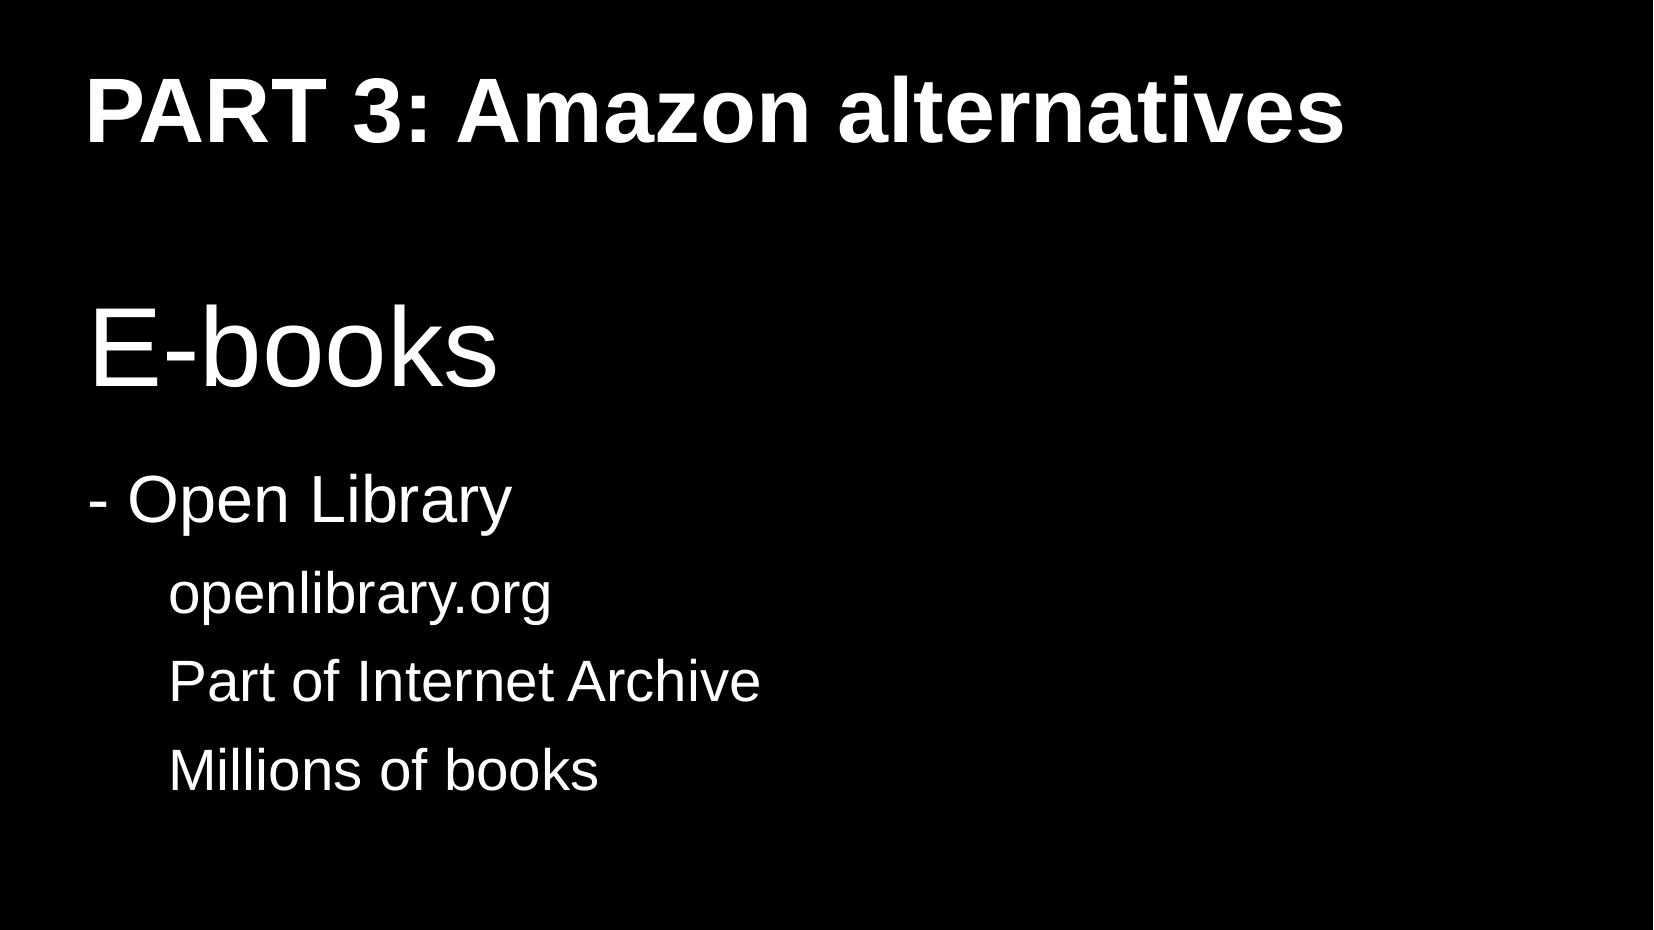

# PART 3: Amazon alternatives
E-books
- Open Library
 openlibrary.org
 Part of Internet Archive
 Millions of books